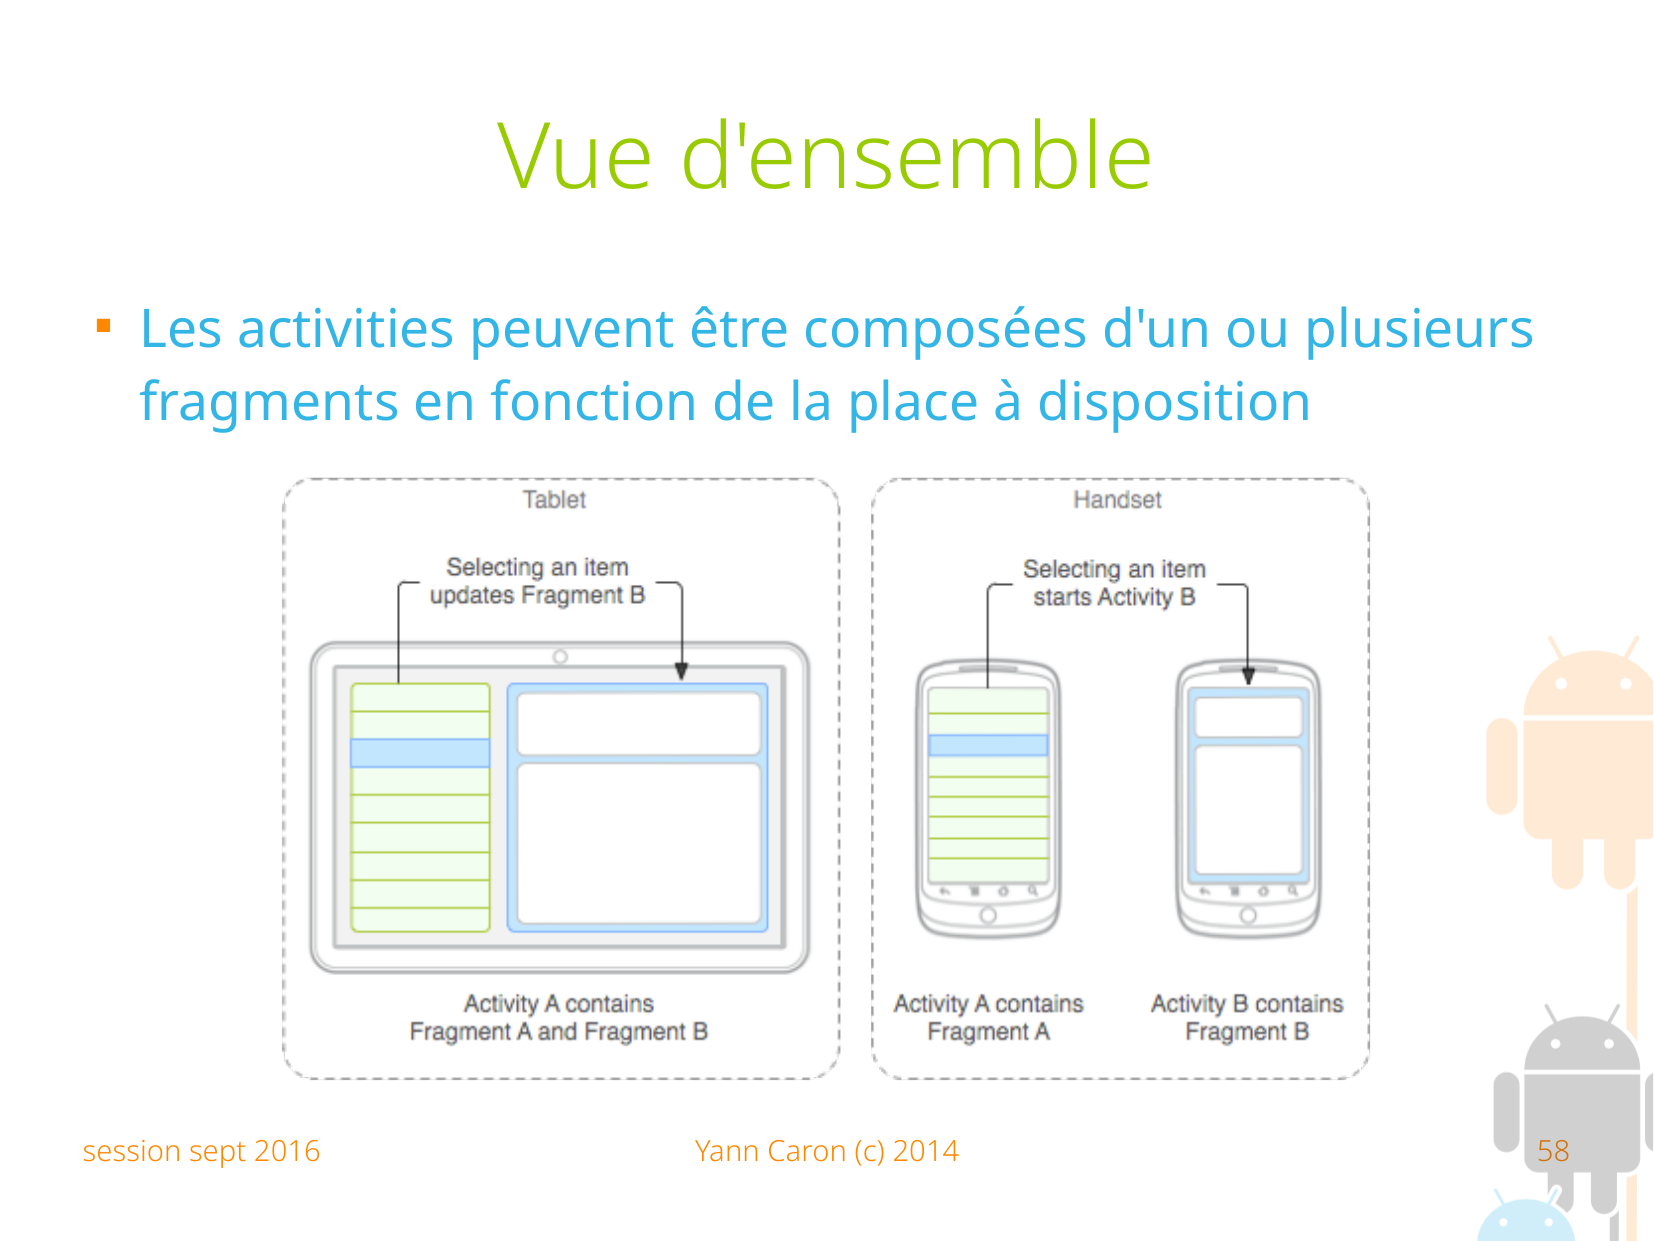

# Vue d'ensemble
Les activities peuvent être composées d'un ou plusieurs fragments en fonction de la place à disposition
session sept 2016
Yann Caron (c) 2014
58